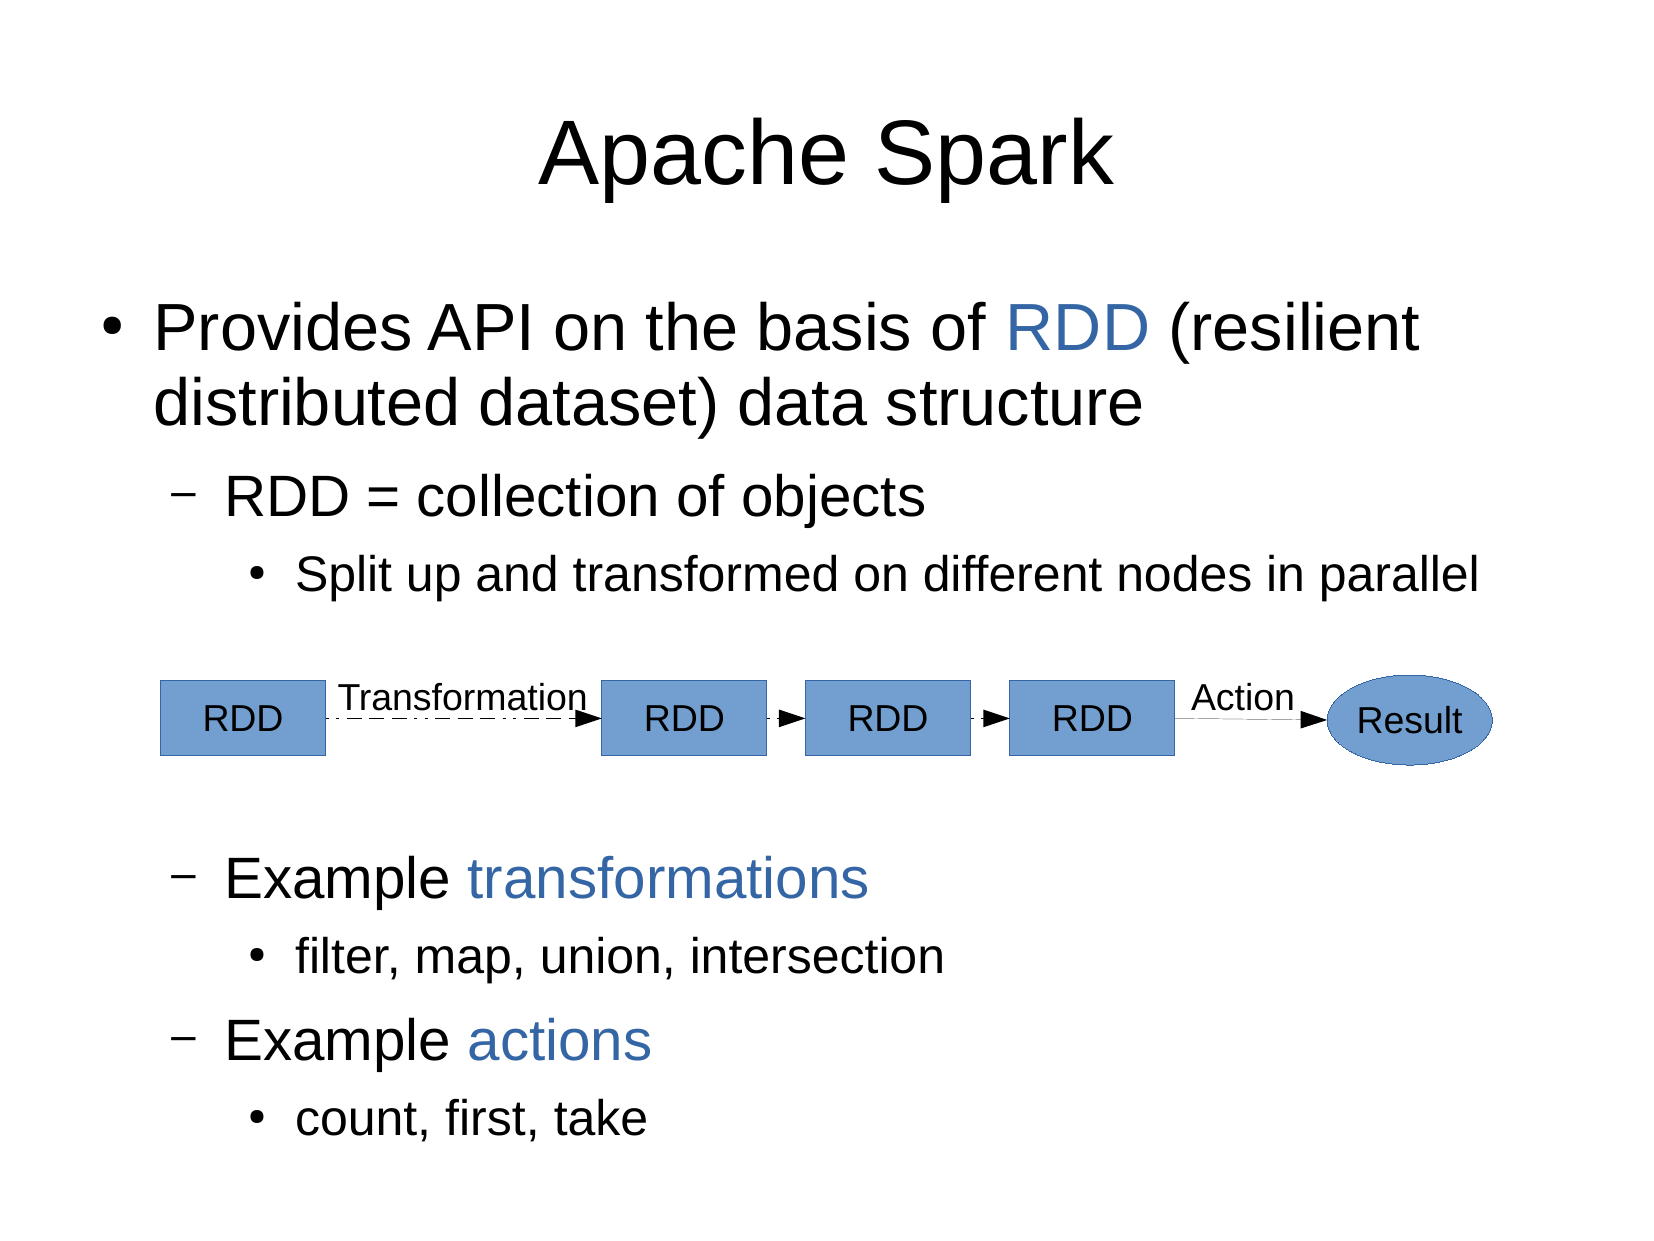

# Apache Spark
Provides API on the basis of RDD (resilient distributed dataset) data structure
RDD = collection of objects
Split up and transformed on different nodes in parallel
Example transformations
filter, map, union, intersection
Example actions
count, first, take
Transformation
Action
Result
RDD
RDD
RDD
RDD